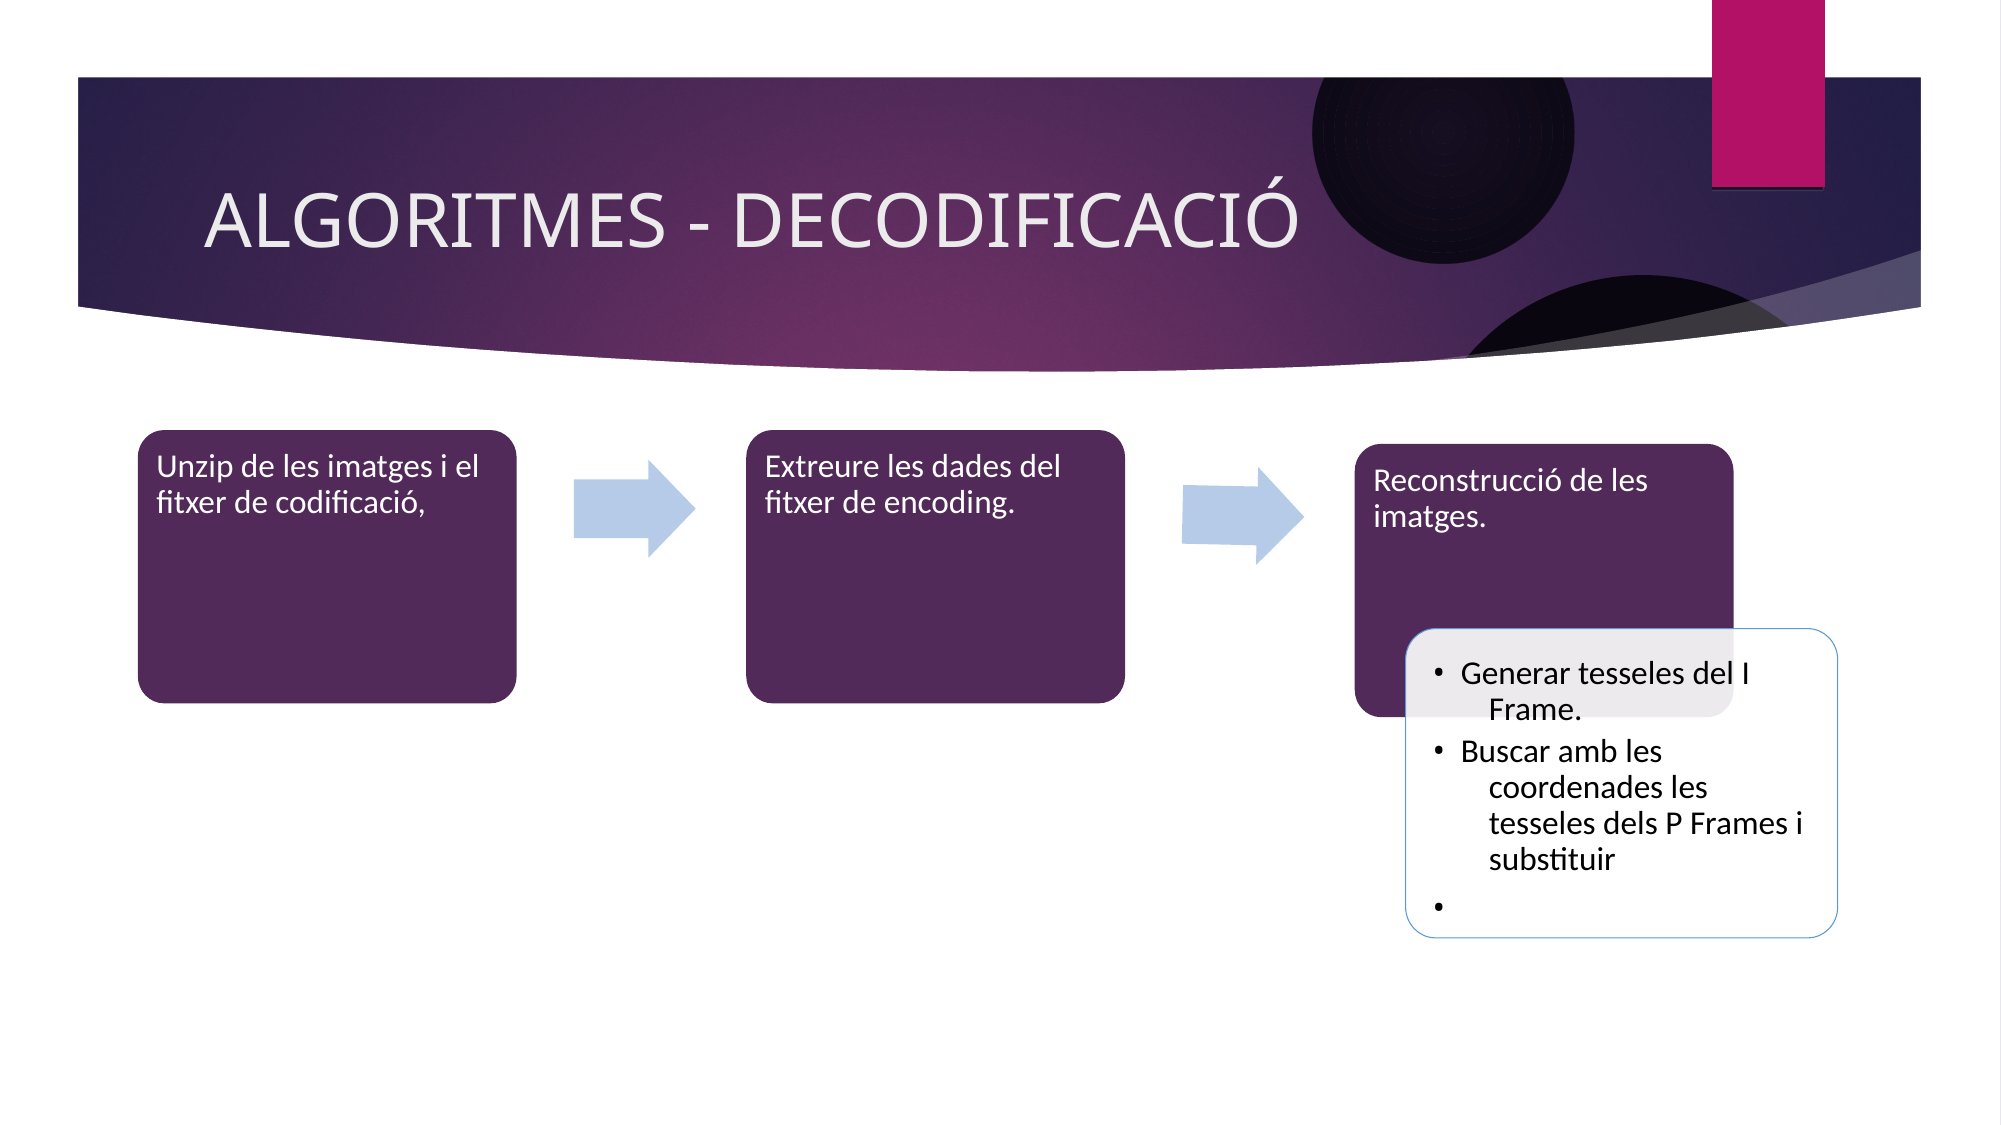

# ALGORITMES - DECODIFICACIÓ
Unzip de les imatges i el fitxer de codificació,
Extreure les dades del fitxer de encoding.
Reconstrucció de les imatges.
Generar tesseles del I Frame.
Buscar amb les coordenades les tesseles dels P Frames i substituir